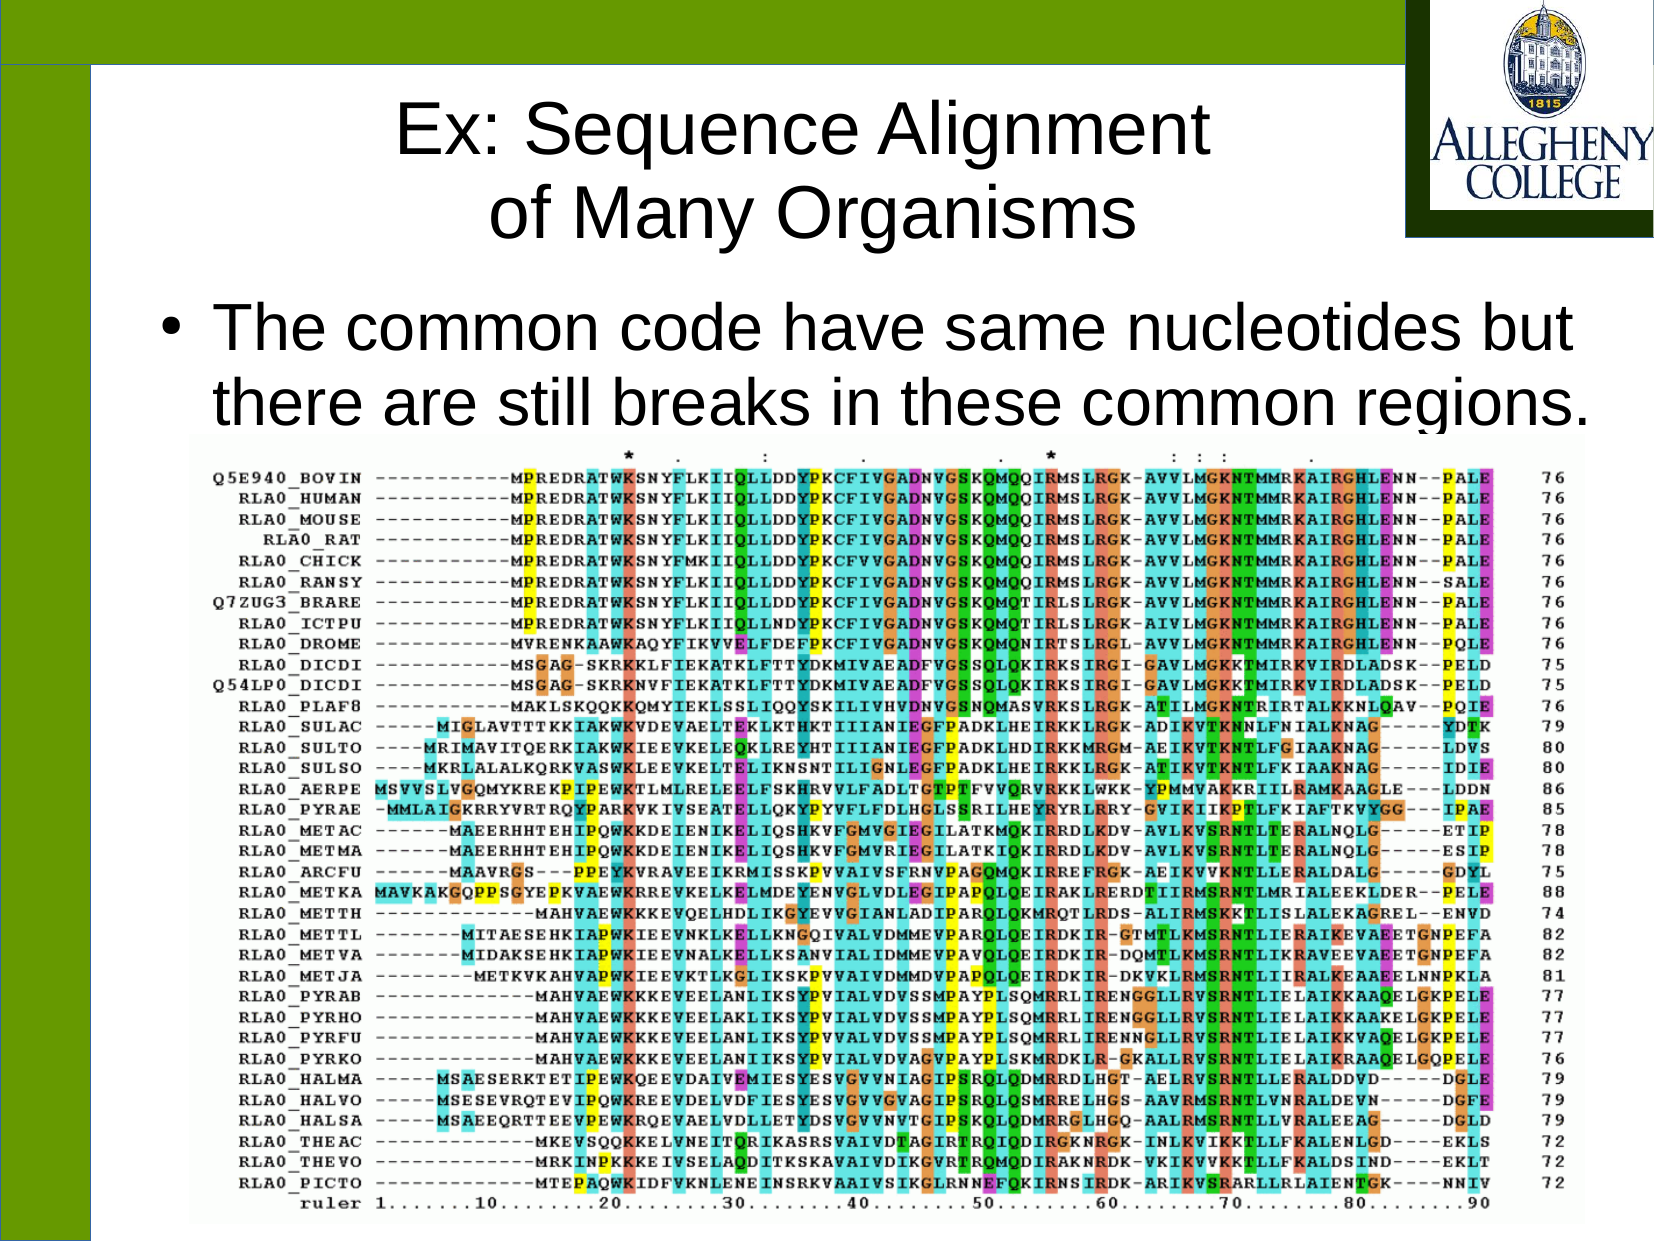

# Ex: Sequence Alignment of Many Organisms
The common code have same nucleotides but there are still breaks in these common regions.